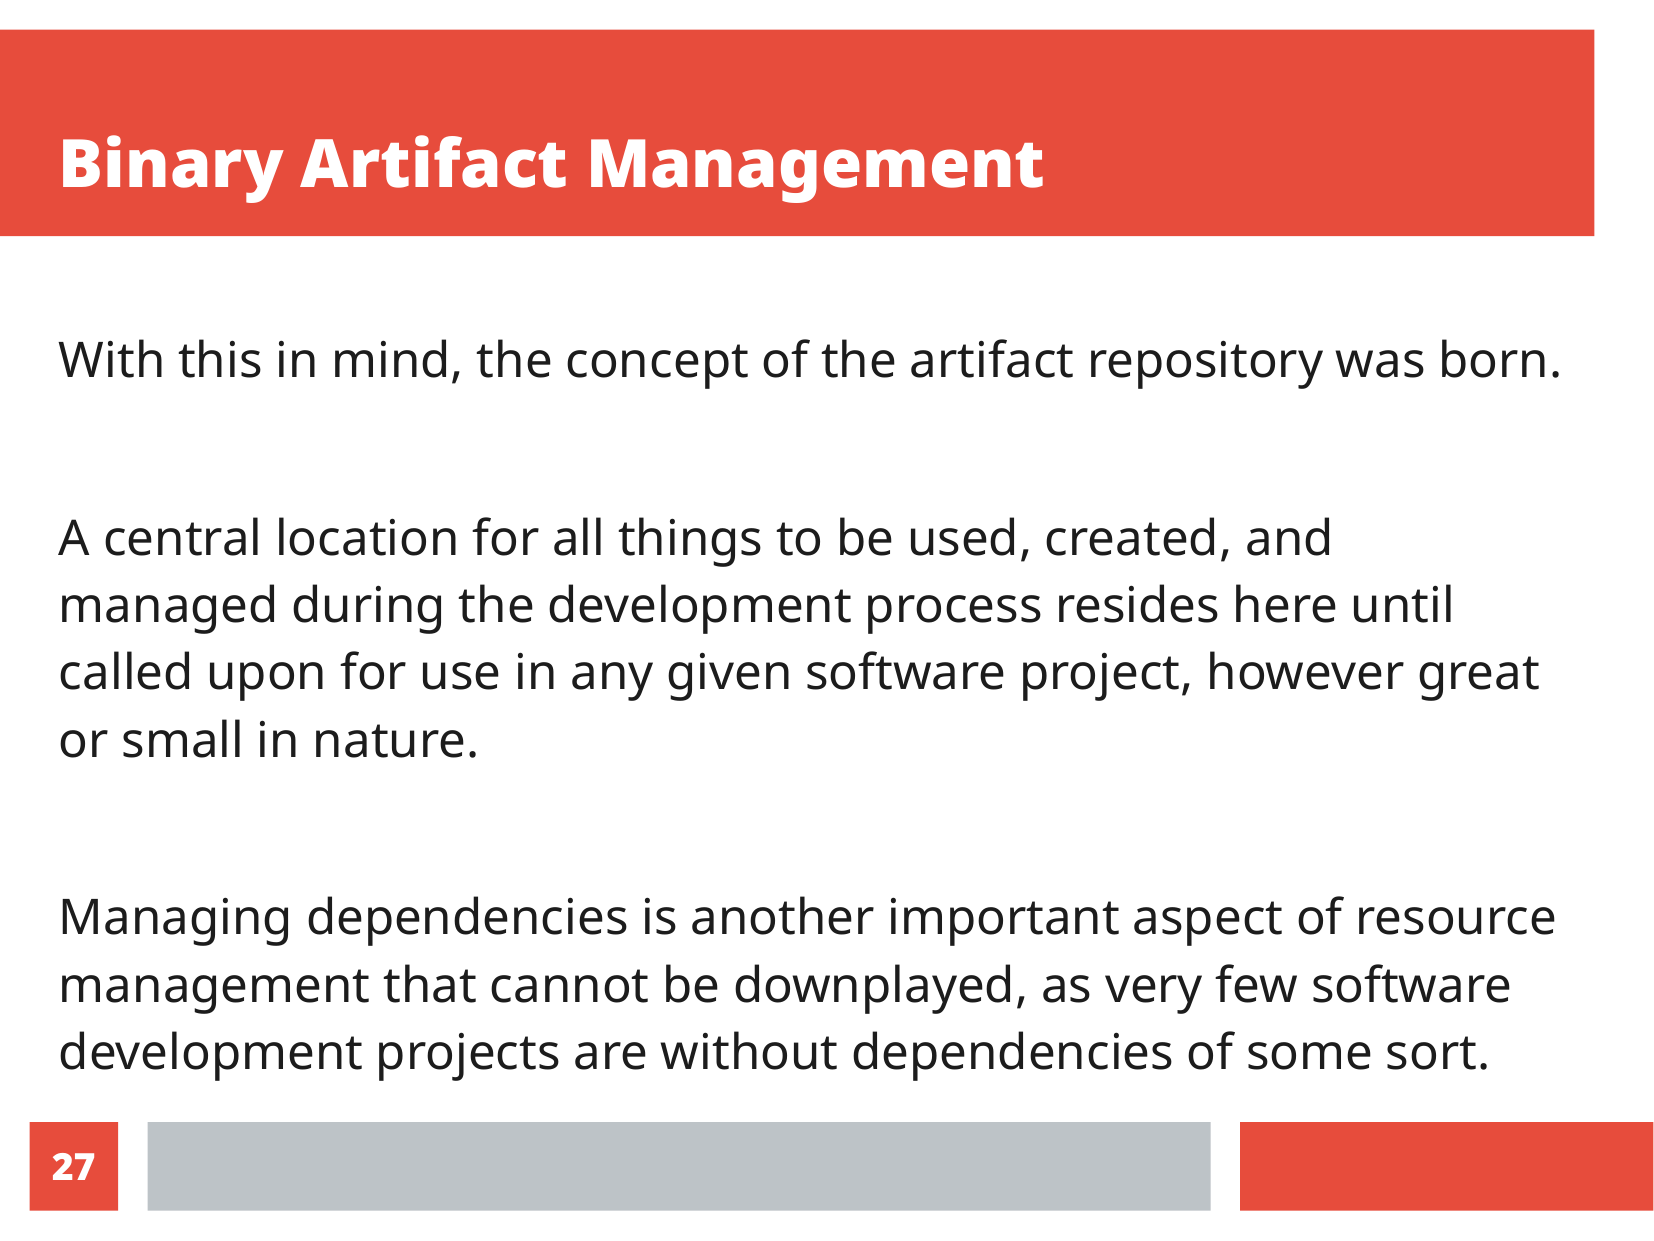

# Binary Artifact Management
With this in mind, the concept of the artifact repository was born.
A central location for all things to be used, created, and managed during the development process resides here until called upon for use in any given software project, however great or small in nature.
Managing dependencies is another important aspect of resource management that cannot be downplayed, as very few software development projects are without dependencies of some sort.
27